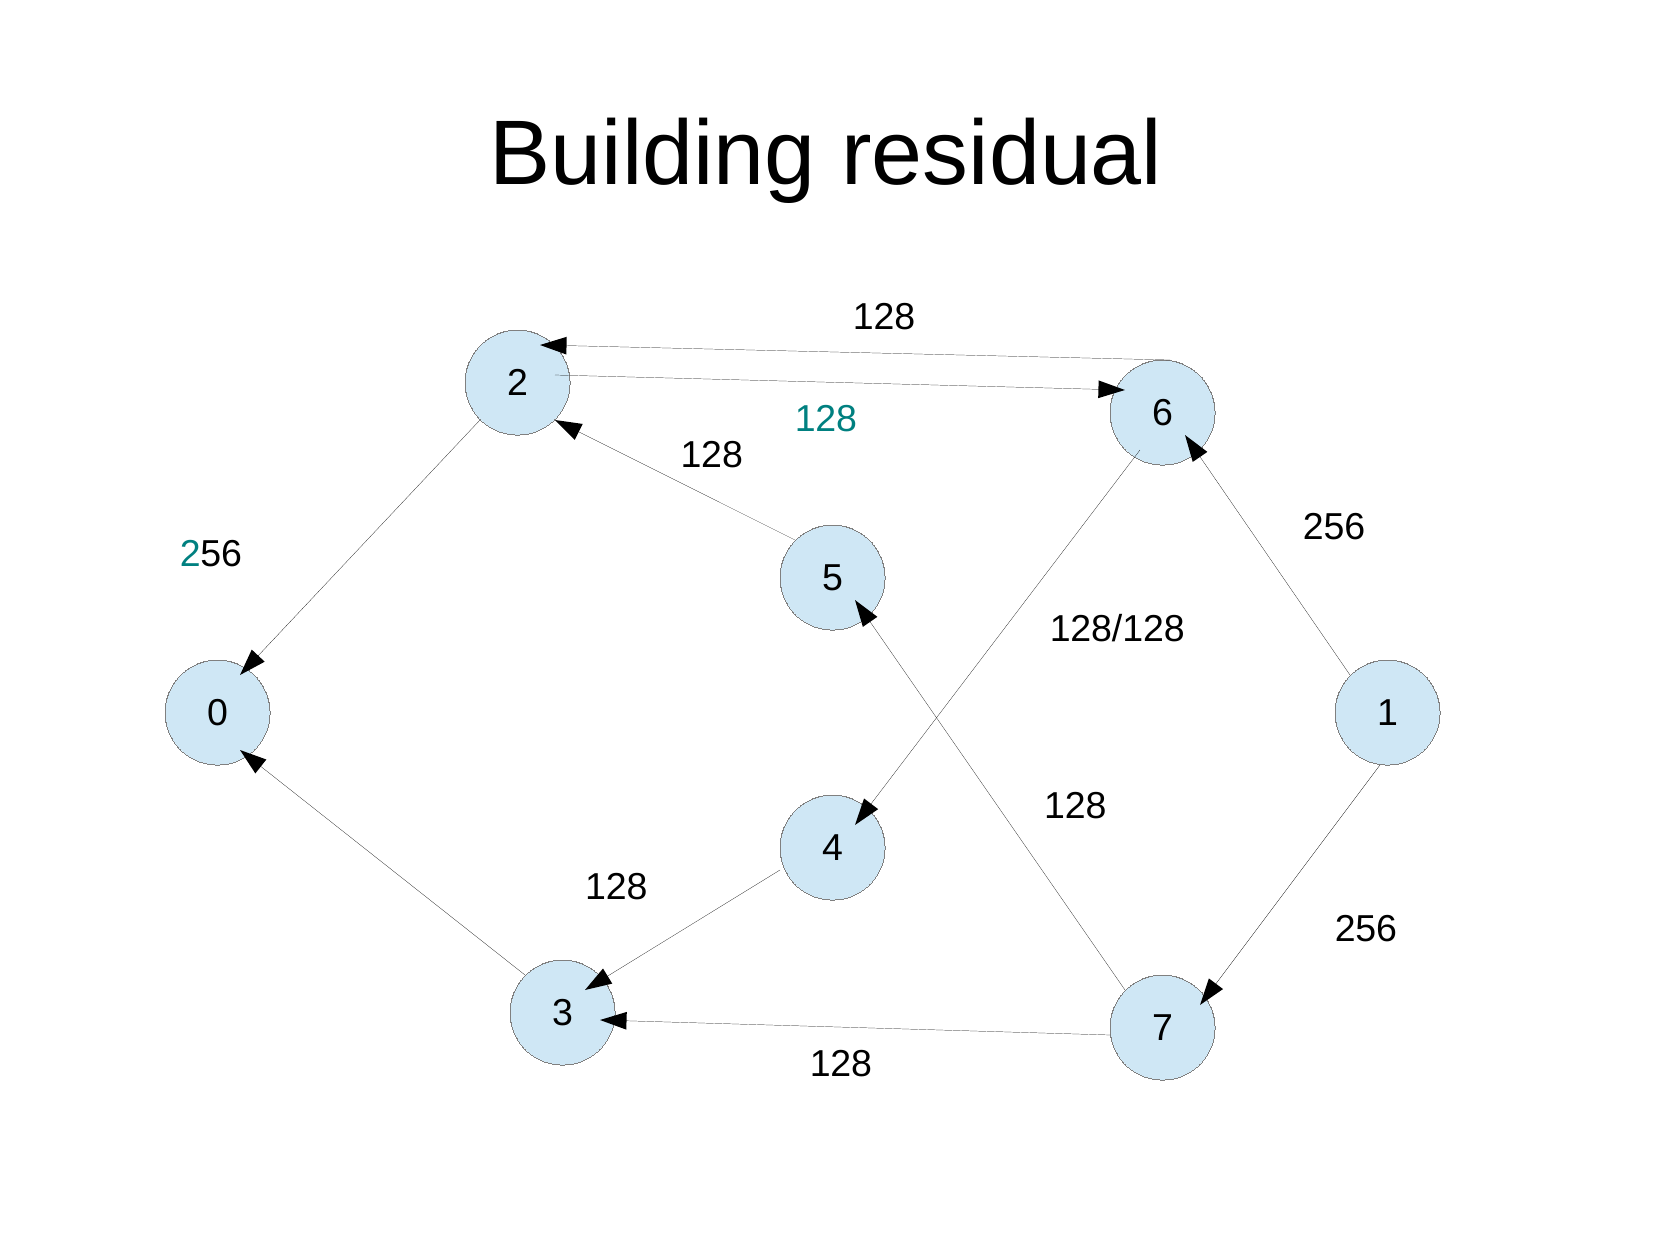

# Building residual
128
2
6
128
128
256
256
5
128/128
0
1
128
4
128
256
3
7
128